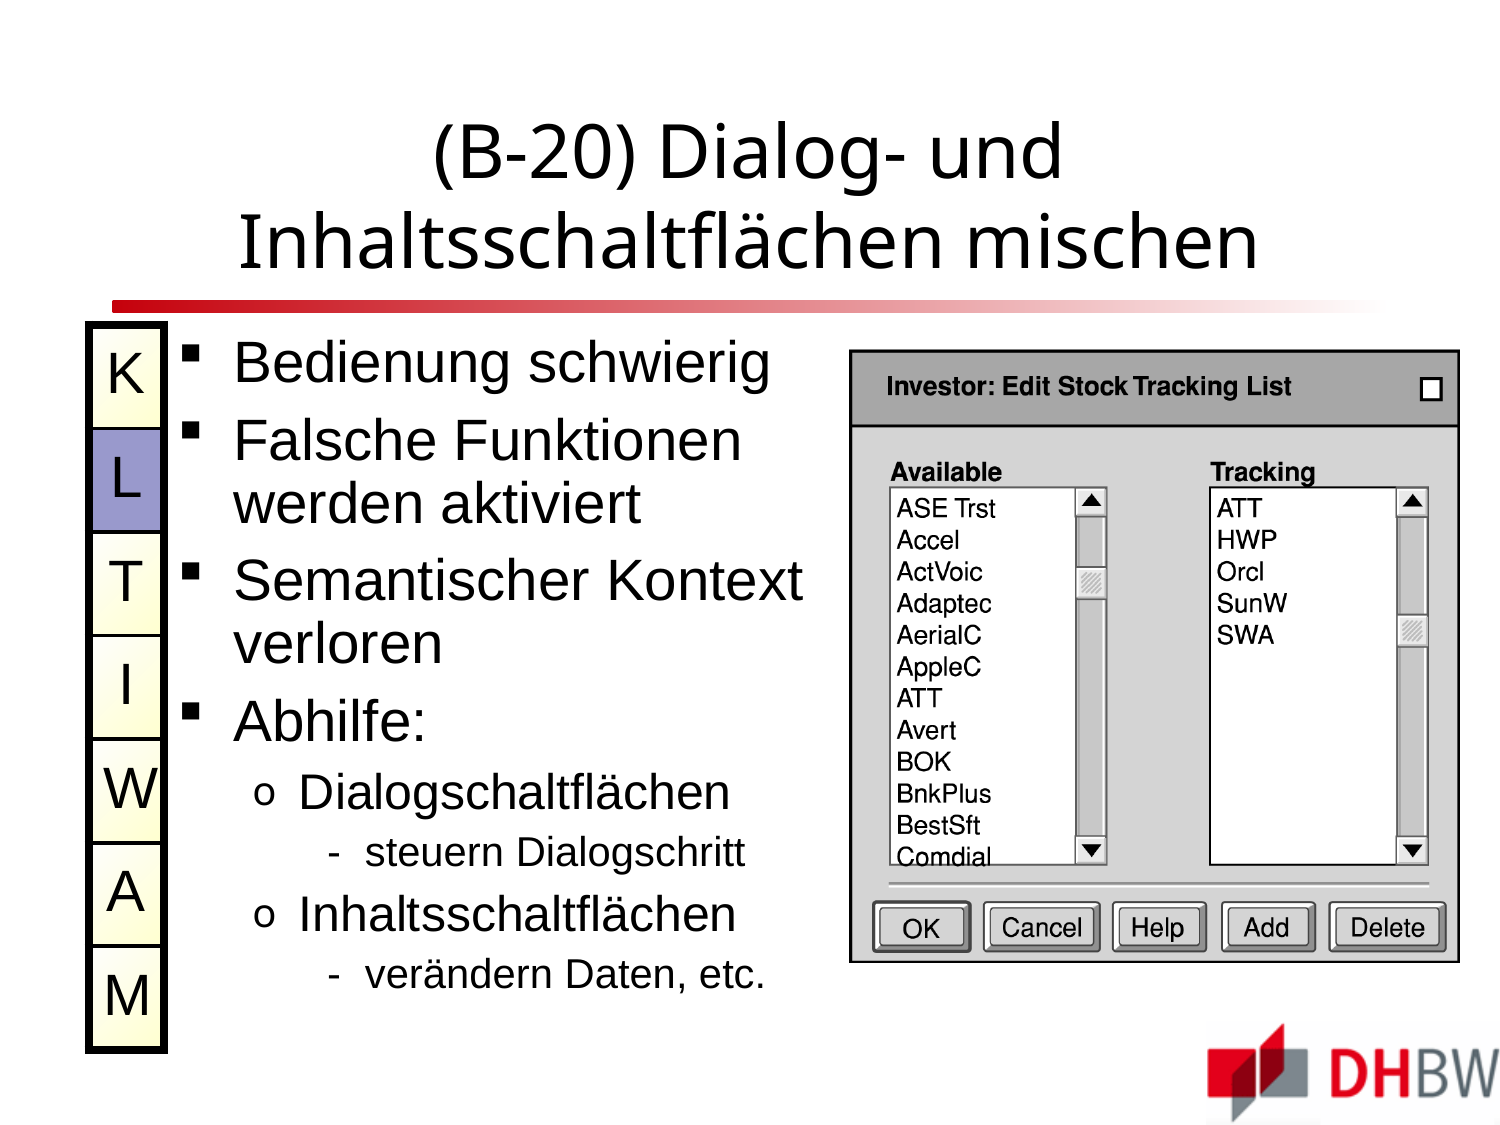

# (B-20) Dialog- und Inhaltsschaltflächen mischen
| K |
| --- |
| L |
| T |
| I |
| W |
| A |
| M |
Bedienung schwierig
Falsche Funktionen werden aktiviert
Semantischer Kontext verloren
Abhilfe:
Dialogschaltflächen
steuern Dialogschritt
Inhaltsschaltflächen
verändern Daten, etc.